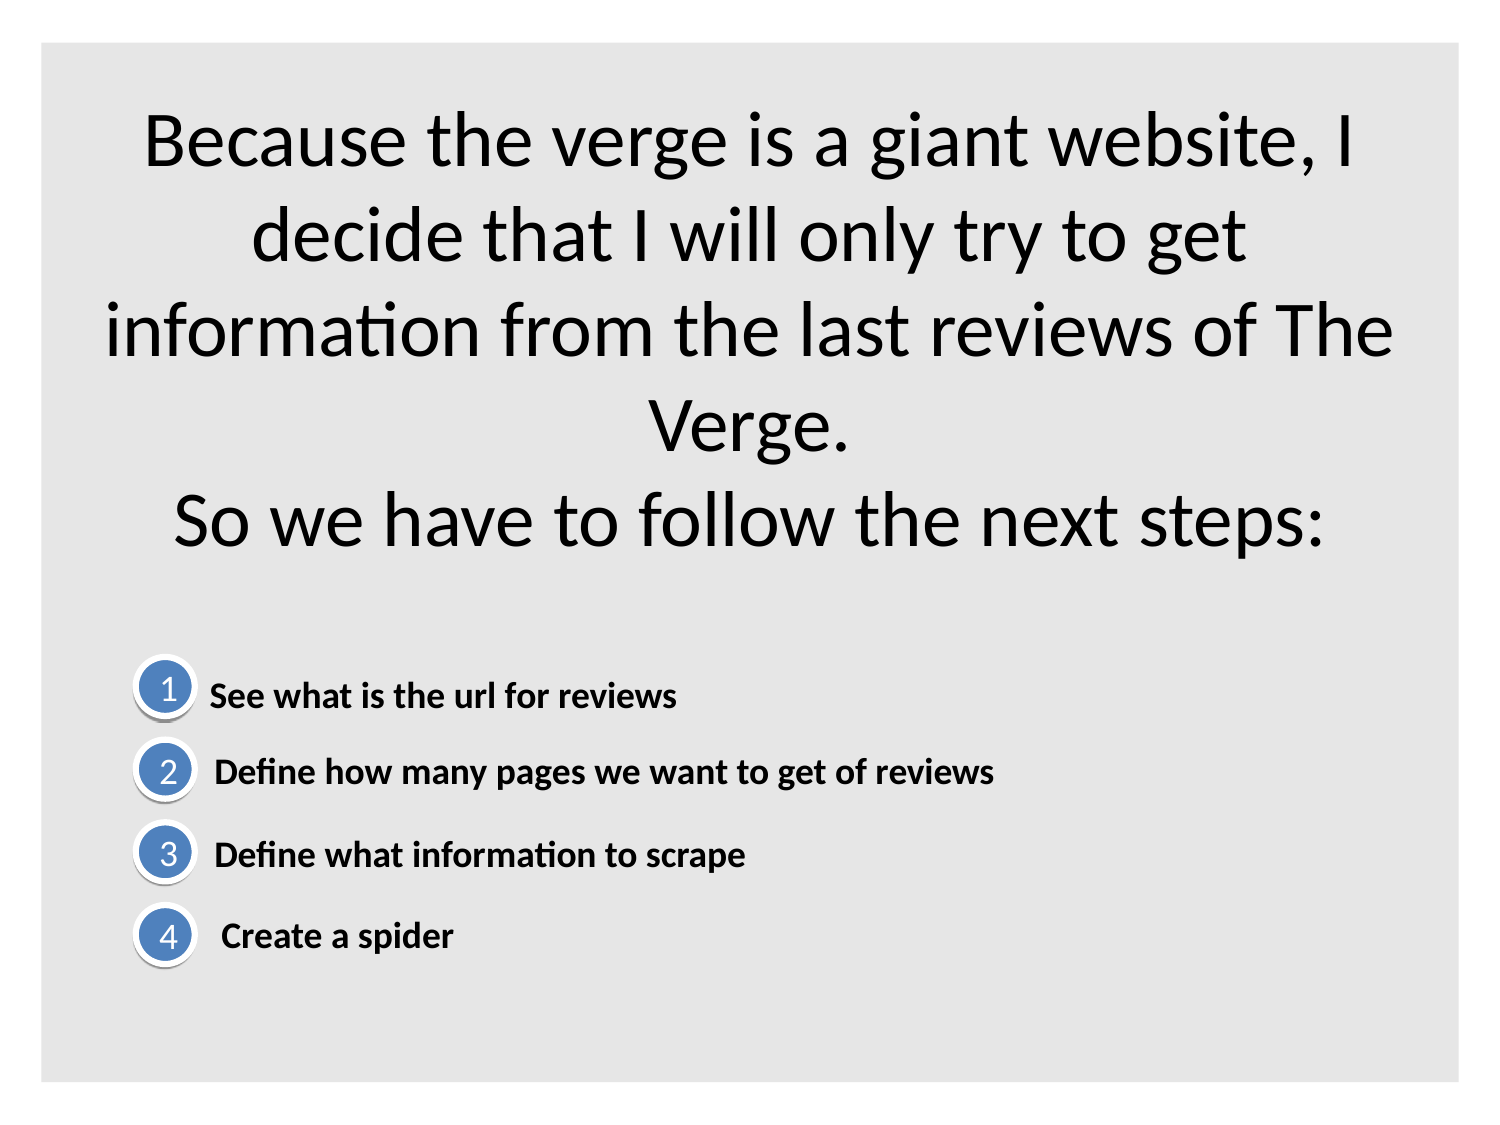

Because the verge is a giant website, I decide that I will only try to get information from the last reviews of The Verge.
So we have to follow the next steps:
1
See what is the url for reviews
2
Define how many pages we want to get of reviews
3
Define what information to scrape
Create a spider
4